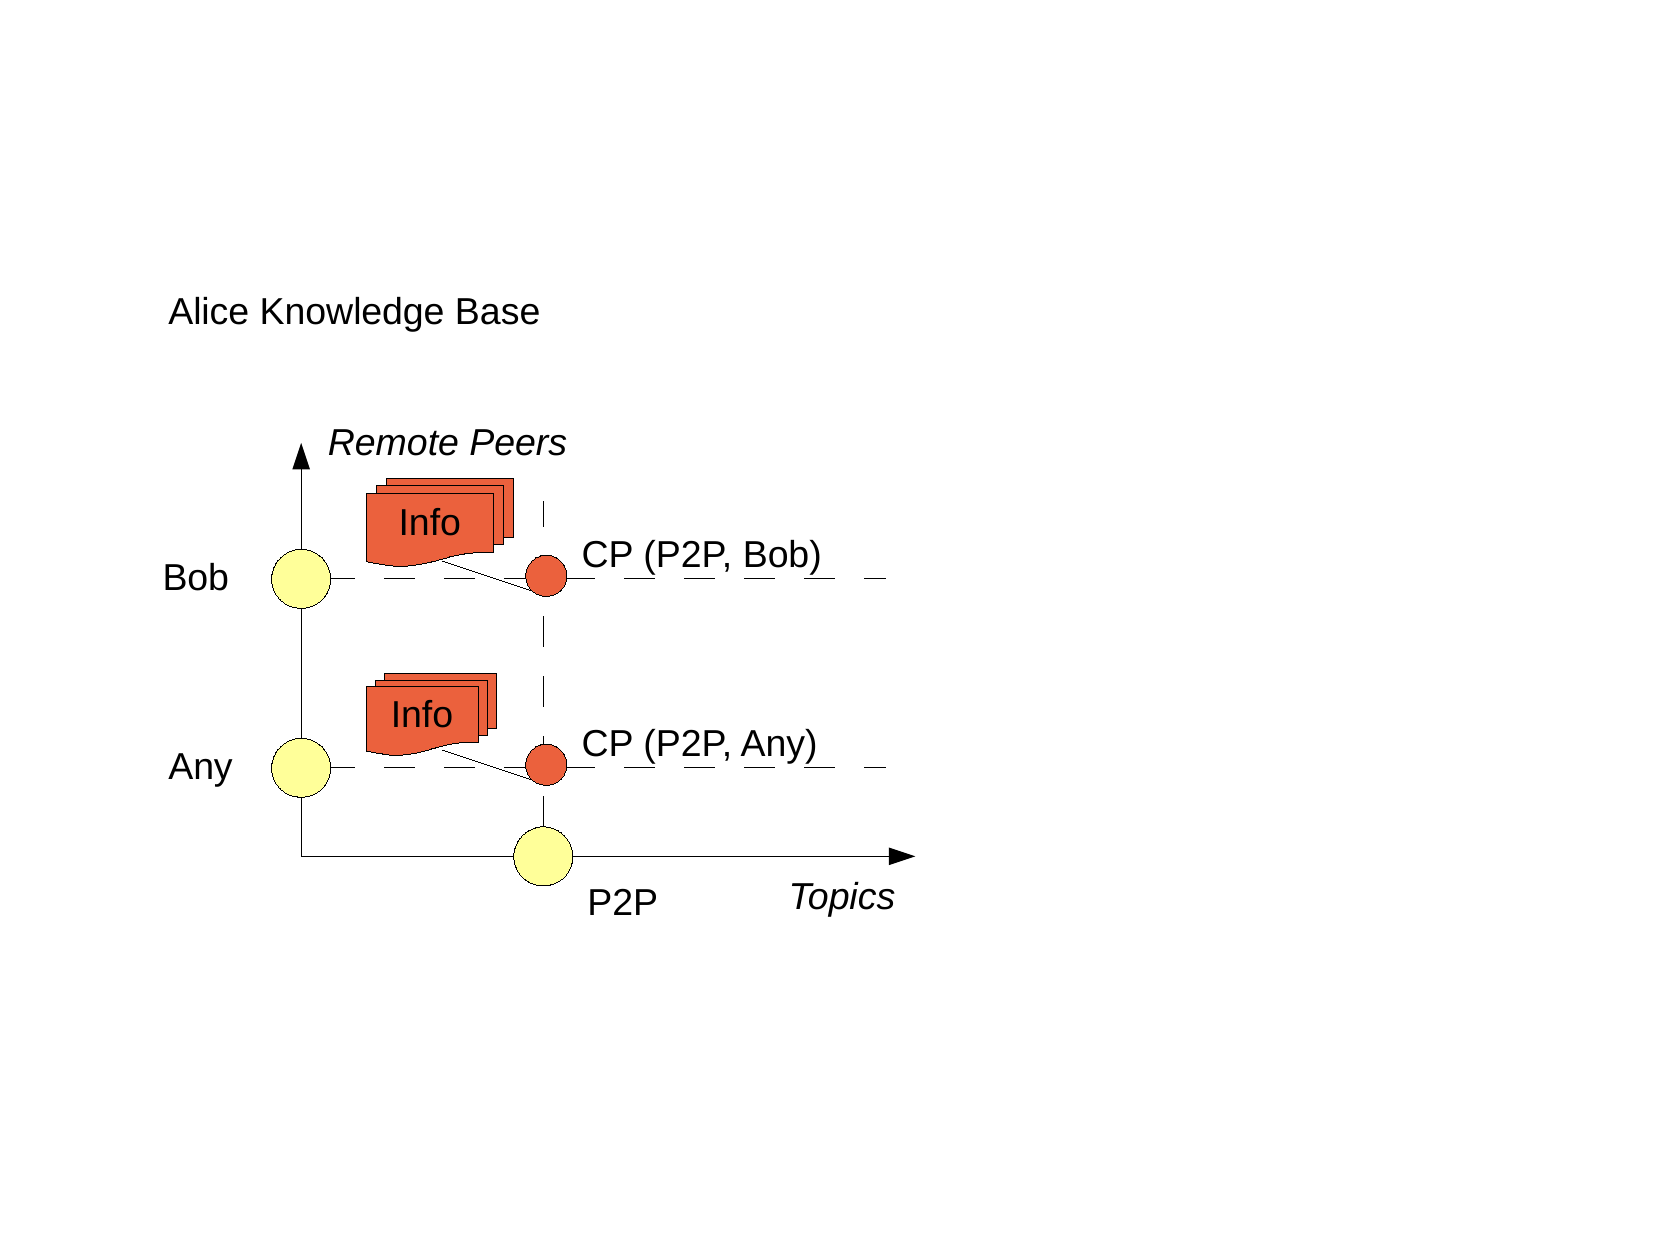

Alice Knowledge Base
Remote Peers
Info
CP (P2P, Bob)
Bob
Info
CP (P2P, Any)
Any
Topics
P2P